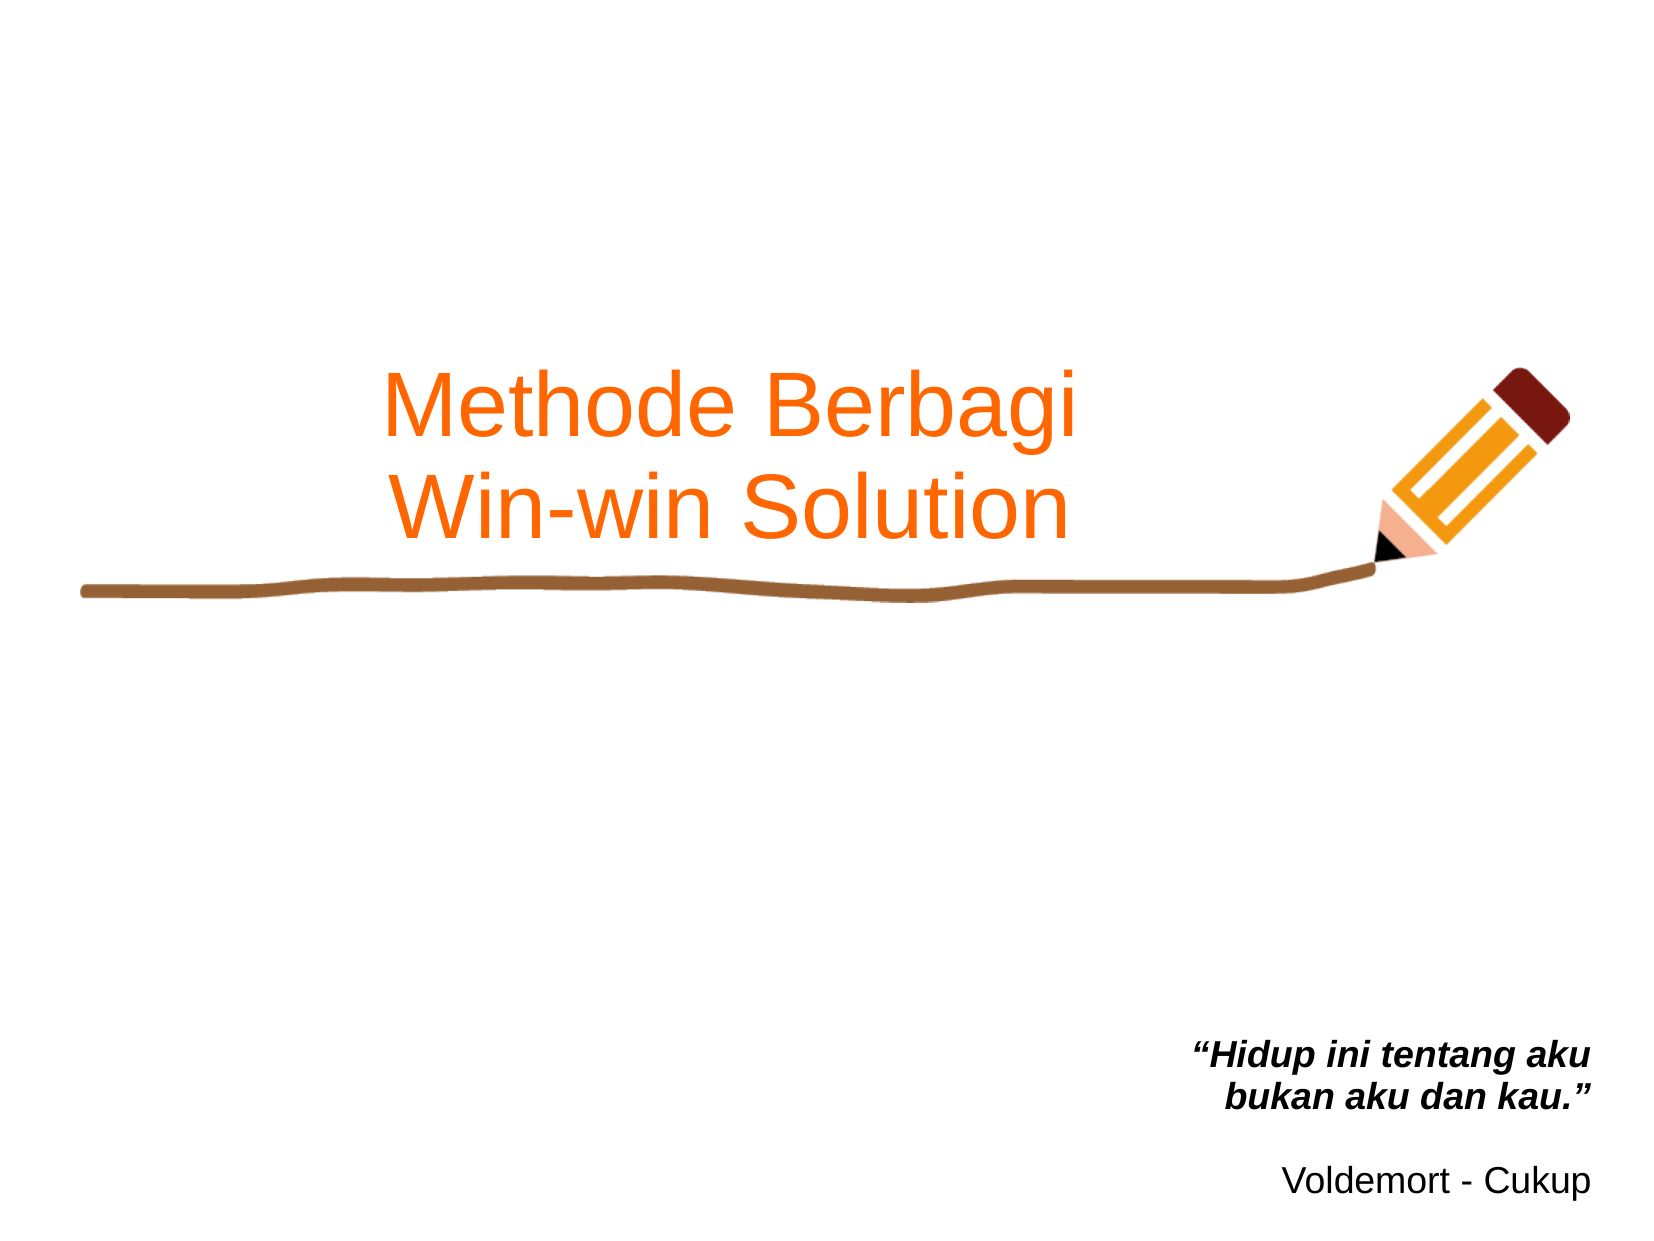

# Methode Berbagi Win-win Solution
“Hidup ini tentang aku bukan aku dan kau.”
Voldemort - Cukup